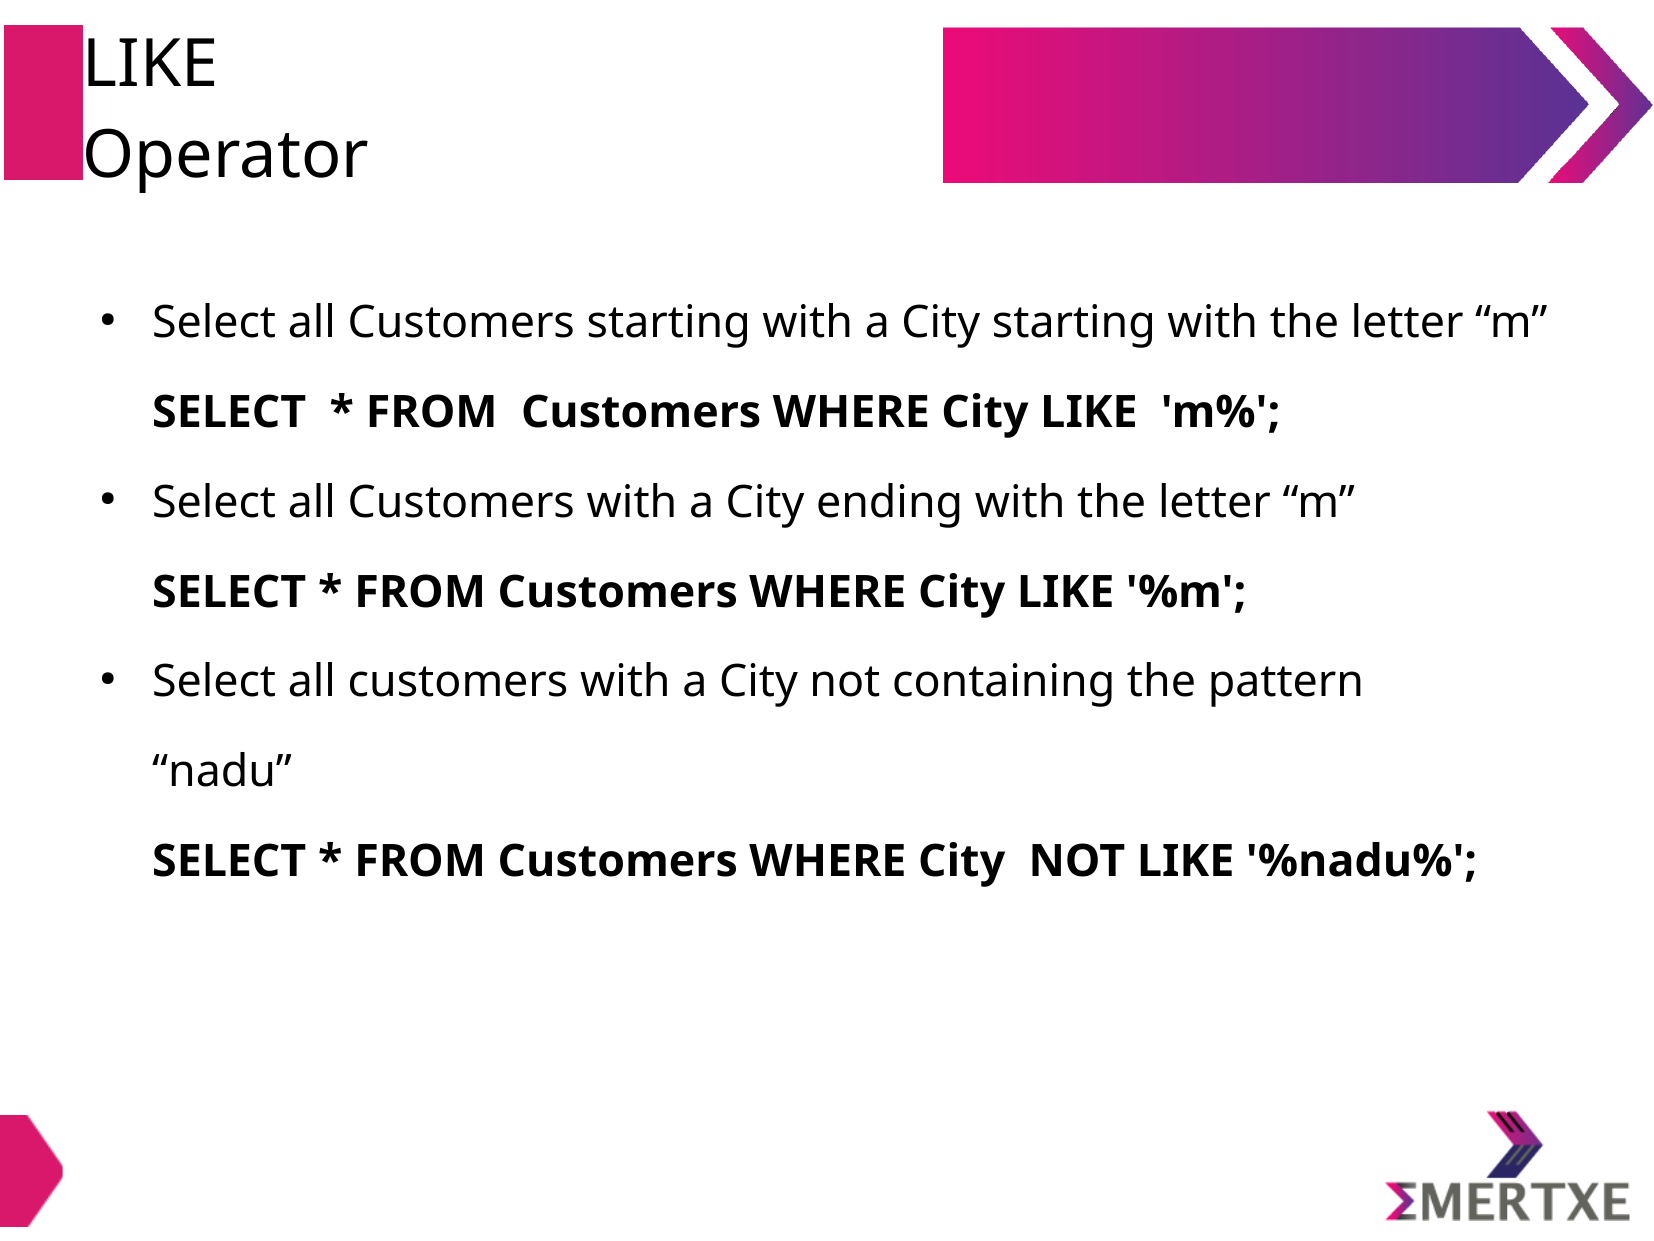

# LIKE Operator
Select all Customers starting with a City starting with the letter “m”
SELECT * FROM Customers WHERE City LIKE 'm%';
Select all Customers with a City ending with the letter “m”
SELECT * FROM Customers WHERE City LIKE '%m';
Select all customers with a City not containing the pattern
“nadu”
SELECT * FROM Customers WHERE City NOT LIKE '%nadu%';